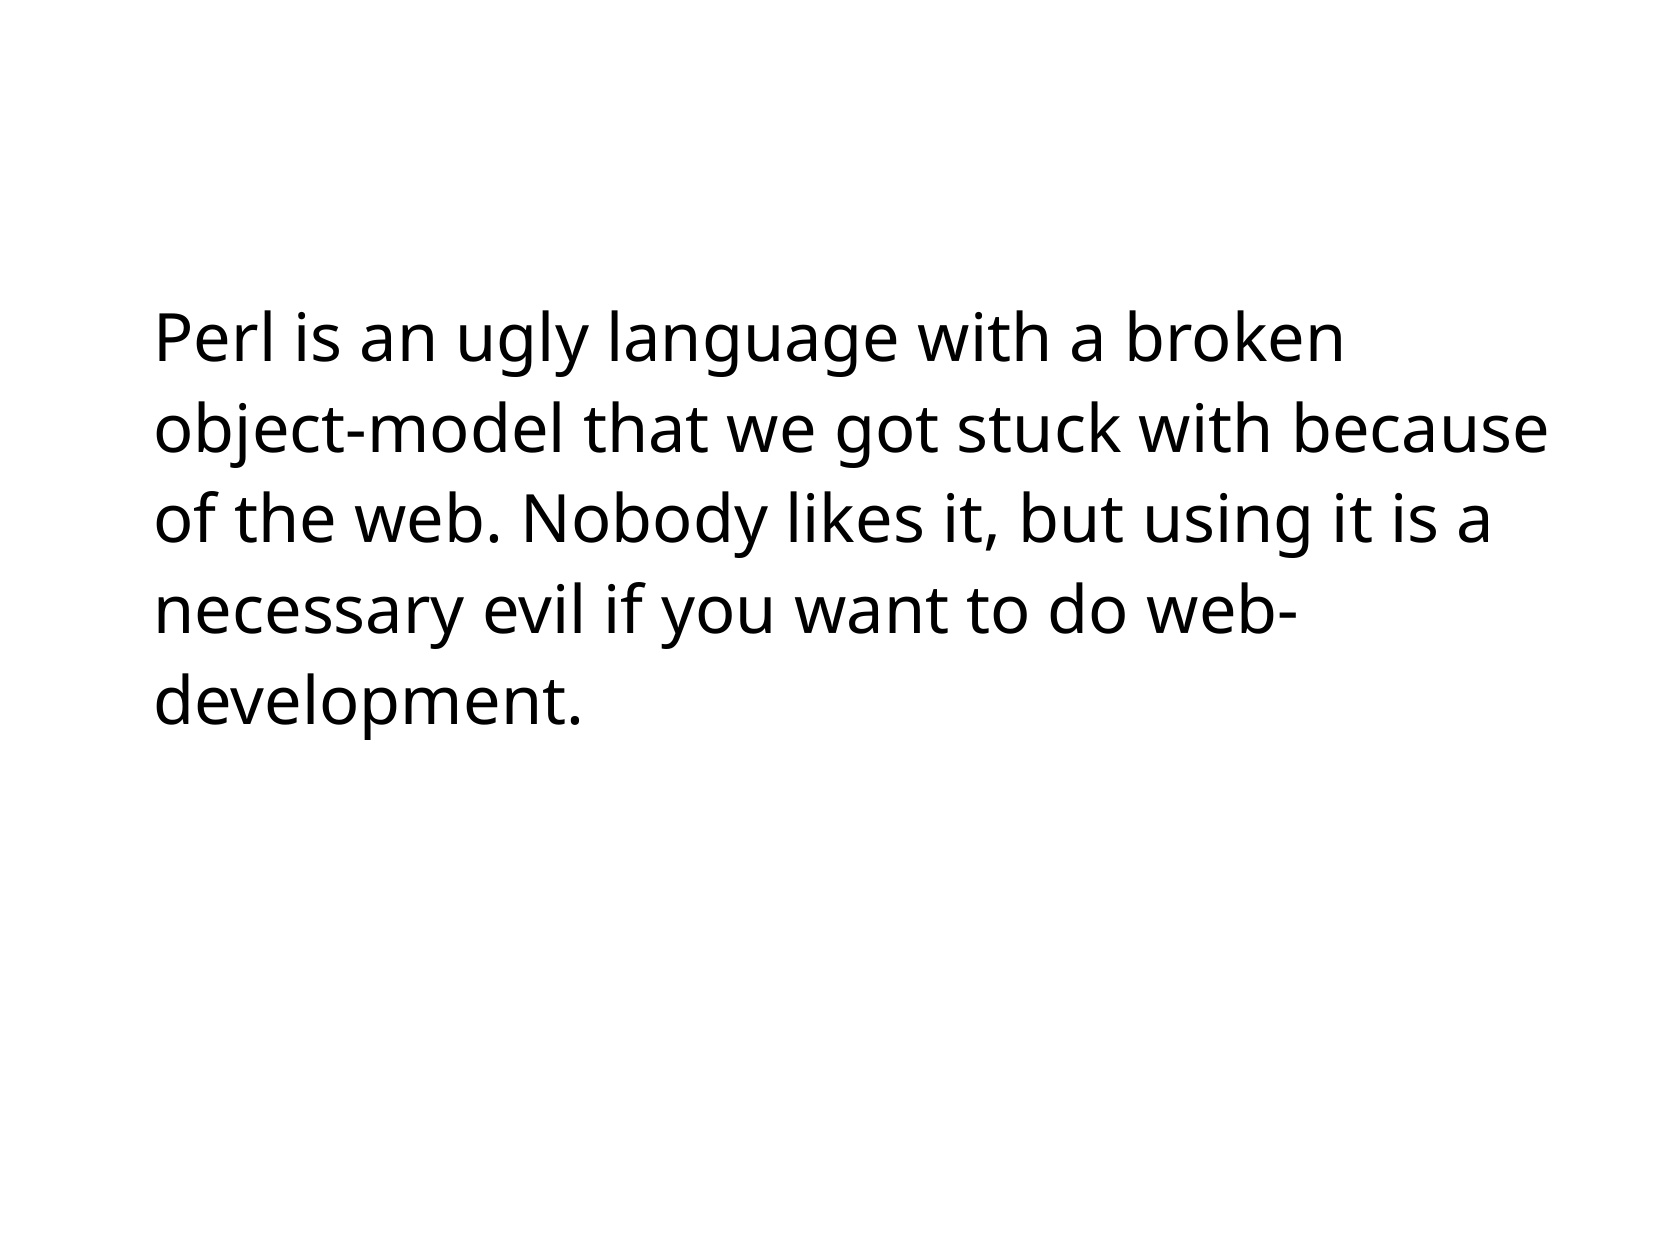

# Perl is an ugly language with a broken object-model that we got stuck with because of the web. Nobody likes it, but using it is a necessary evil if you want to do web-development.